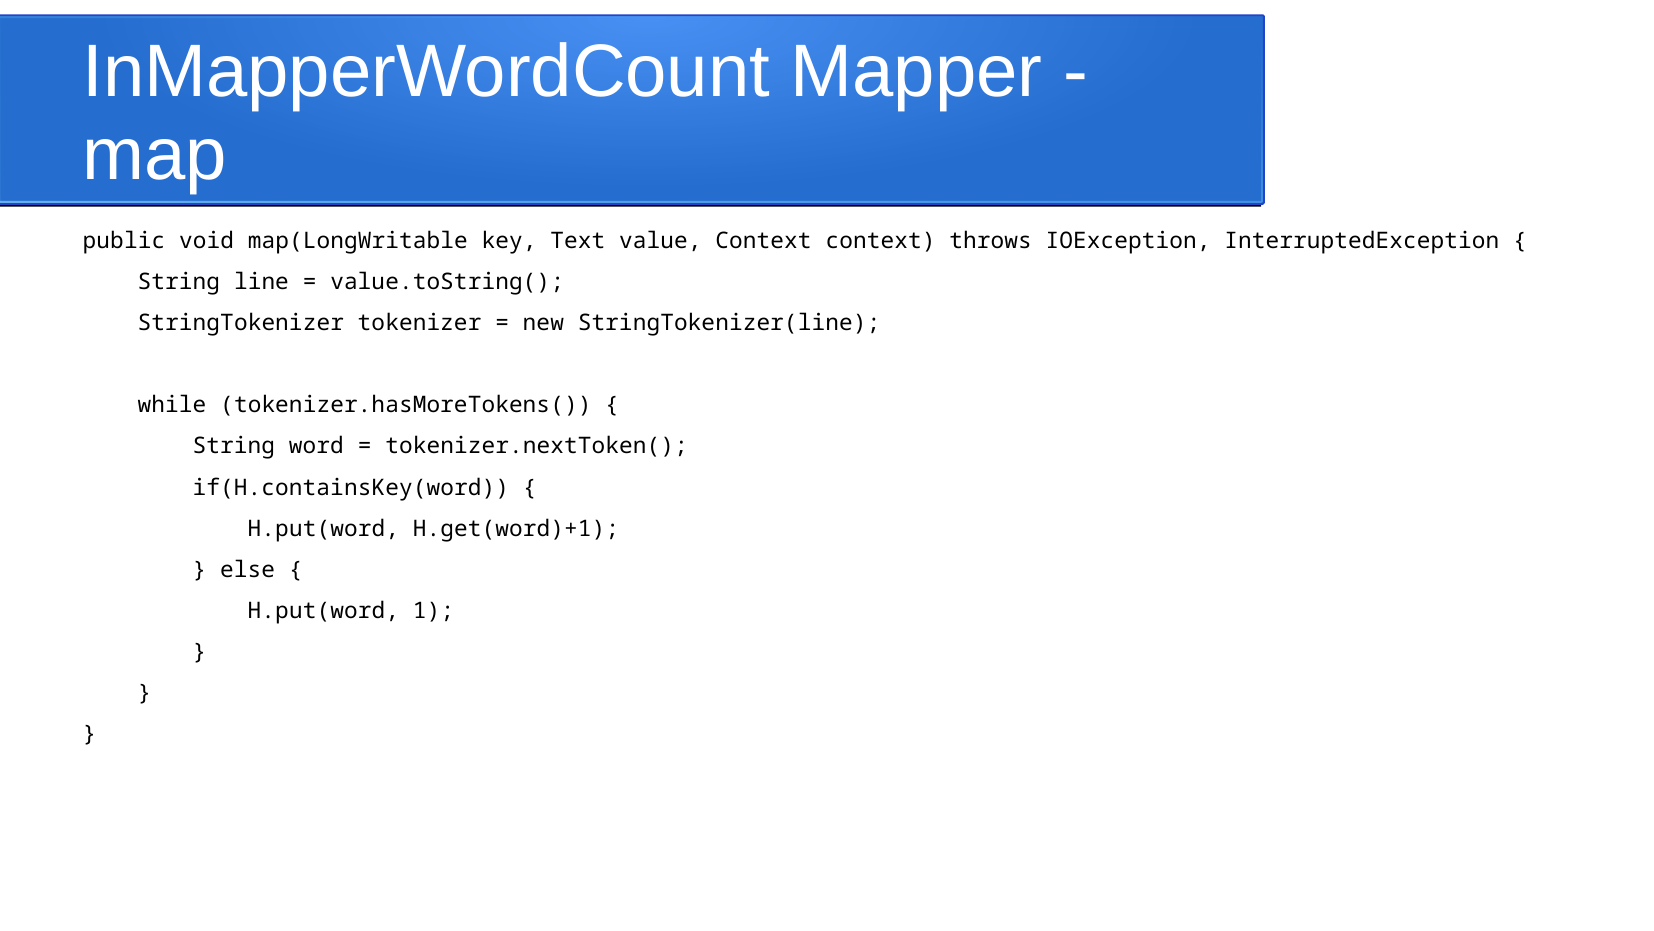

# InMapperWordCount Mapper - map
public void map(LongWritable key, Text value, Context context) throws IOException, InterruptedException {
 String line = value.toString();
 StringTokenizer tokenizer = new StringTokenizer(line);
 while (tokenizer.hasMoreTokens()) {
 String word = tokenizer.nextToken();
 if(H.containsKey(word)) {
 H.put(word, H.get(word)+1);
 } else {
 H.put(word, 1);
 }
 }
}